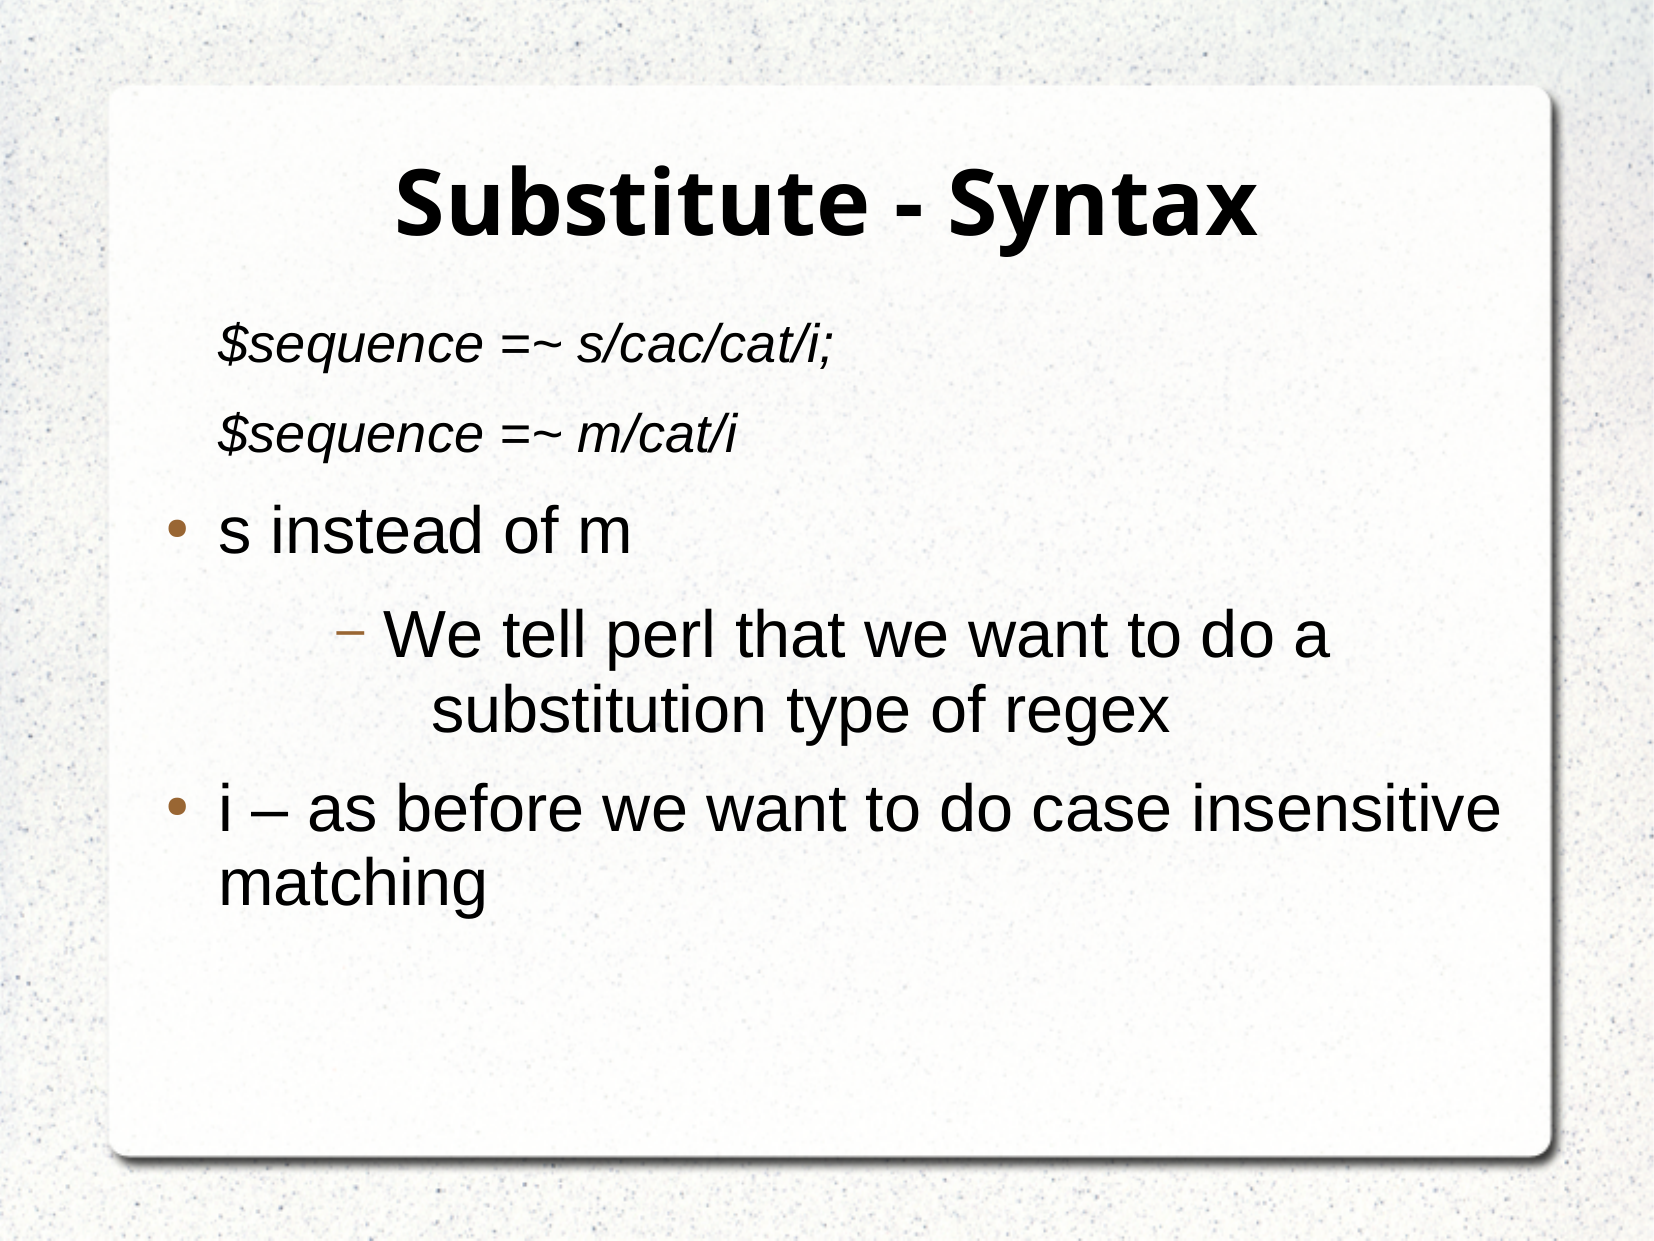

# Substitute - Syntax
$sequence =~ s/cac/cat/i;
$sequence =~ m/cat/i
s instead of m
We tell perl that we want to do a substitution type of regex
i – as before we want to do case insensitive matching